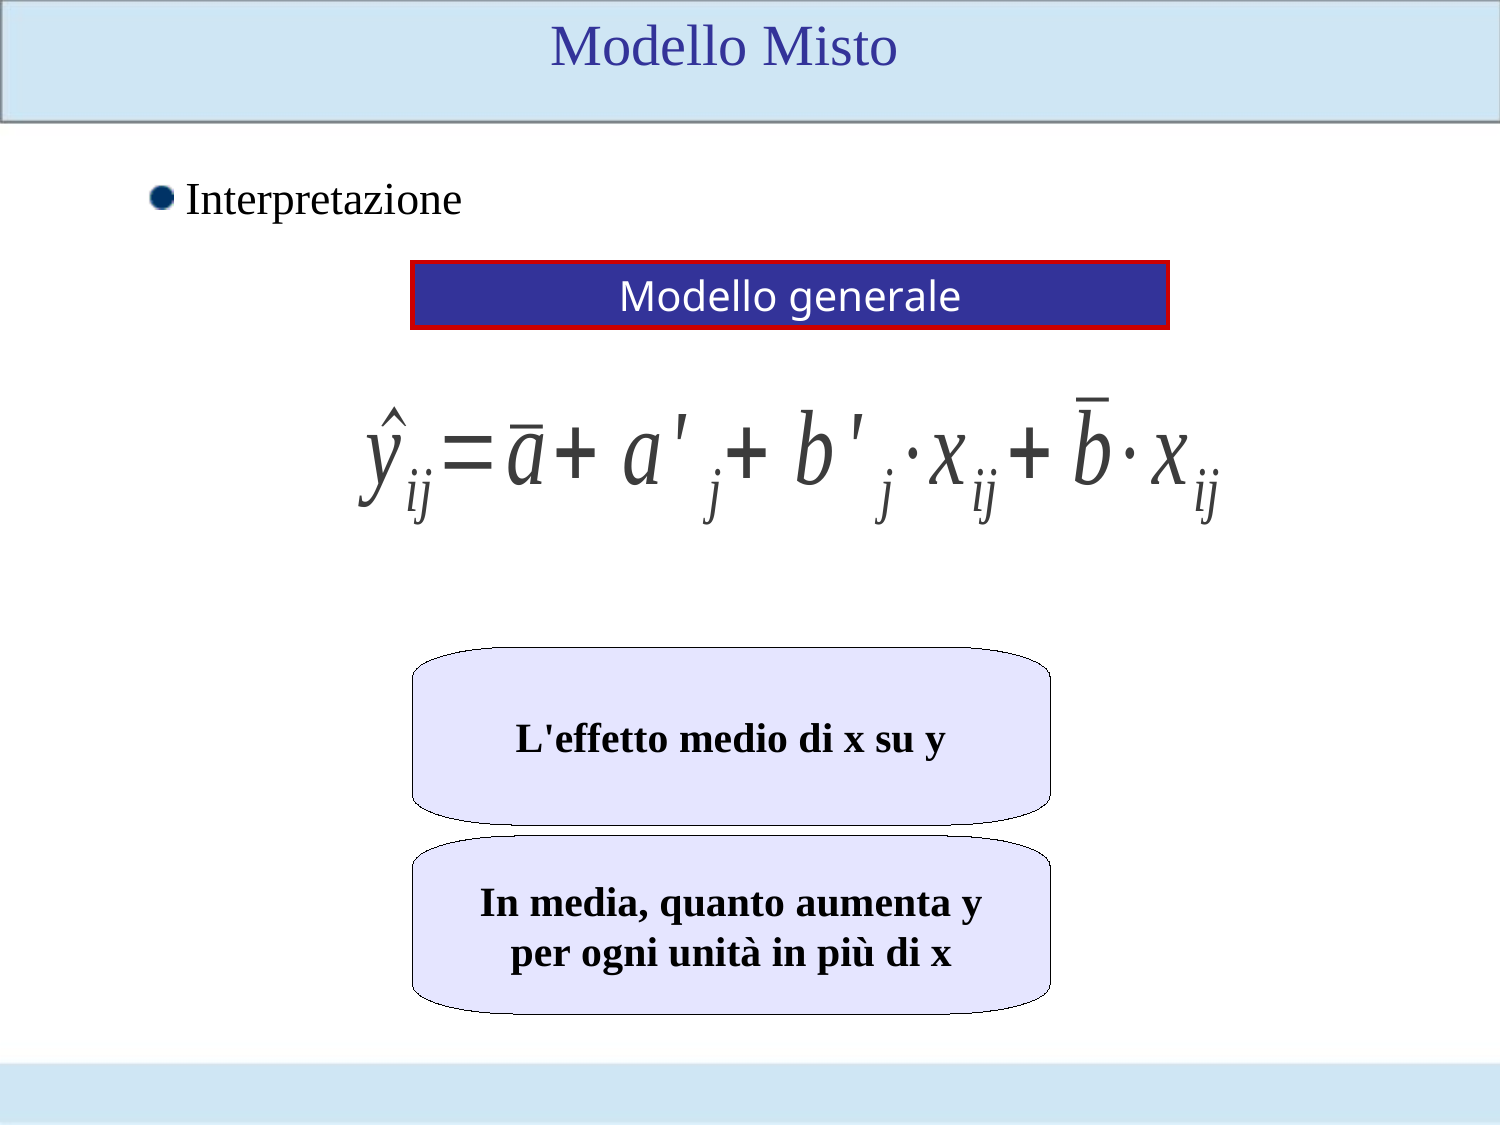

# Modello Misto
 Interpretazione
Modello generale
L'effetto medio di x su y
In media, quanto aumenta y per ogni unità in più di x
32